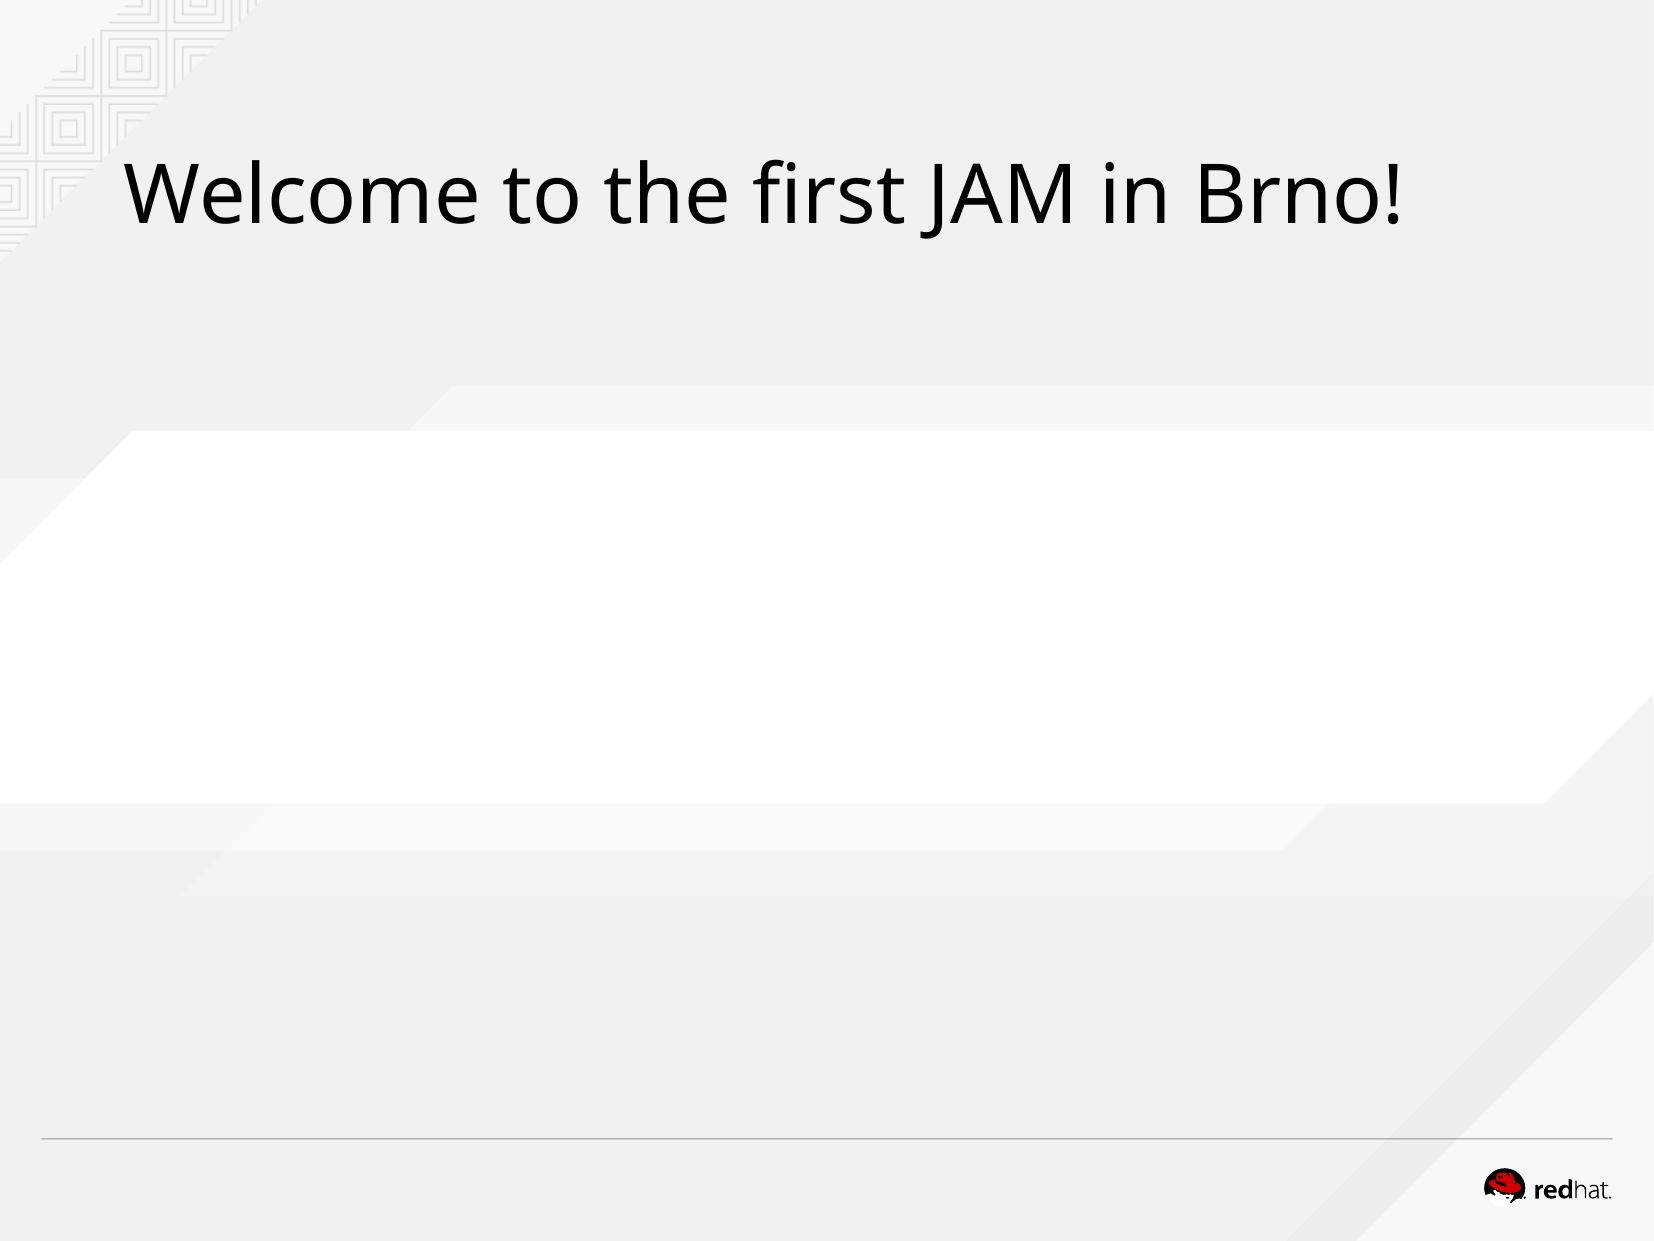

# Welcome to the first JAM in Brno!